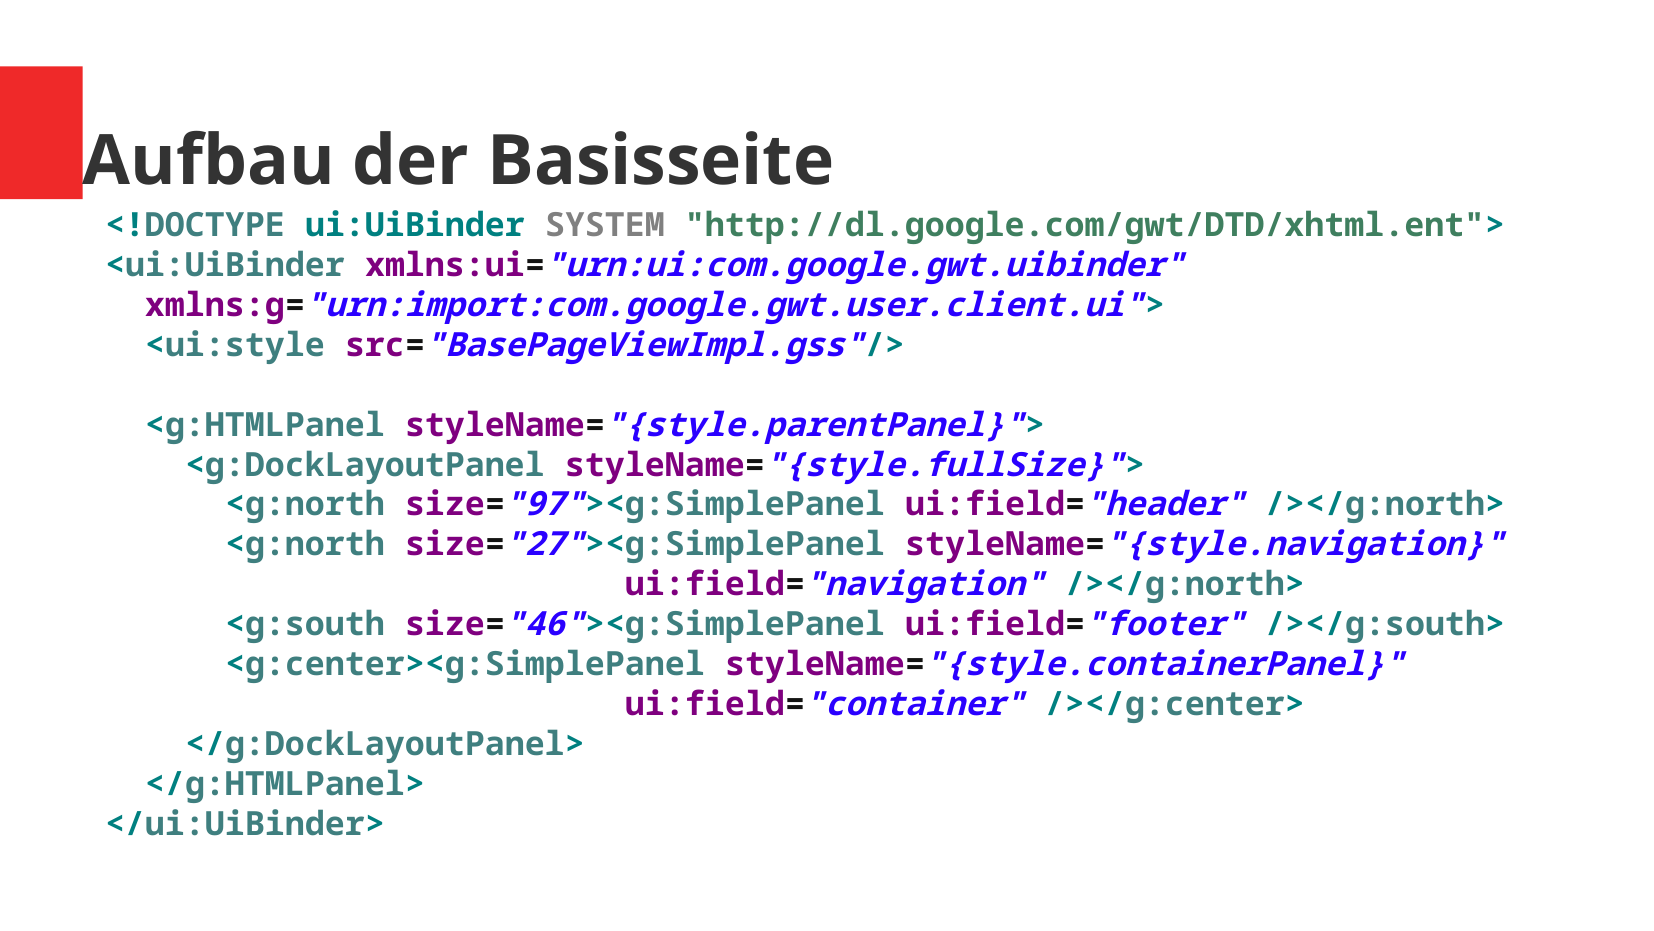

# Aufbau der Basisseite
<!DOCTYPE ui:UiBinder SYSTEM "http://dl.google.com/gwt/DTD/xhtml.ent">
<ui:UiBinder xmlns:ui="urn:ui:com.google.gwt.uibinder"
 xmlns:g="urn:import:com.google.gwt.user.client.ui">
 <ui:style src="BasePageViewImpl.gss"/>
 <g:HTMLPanel styleName="{style.parentPanel}">
 <g:DockLayoutPanel styleName="{style.fullSize}">
 <g:north size="97"><g:SimplePanel ui:field="header" /></g:north>
 <g:north size="27"><g:SimplePanel styleName="{style.navigation}"
 ui:field="navigation" /></g:north>
 <g:south size="46"><g:SimplePanel ui:field="footer" /></g:south>
 <g:center><g:SimplePanel styleName="{style.containerPanel}"
 ui:field="container" /></g:center>
 </g:DockLayoutPanel>
 </g:HTMLPanel>
</ui:UiBinder>